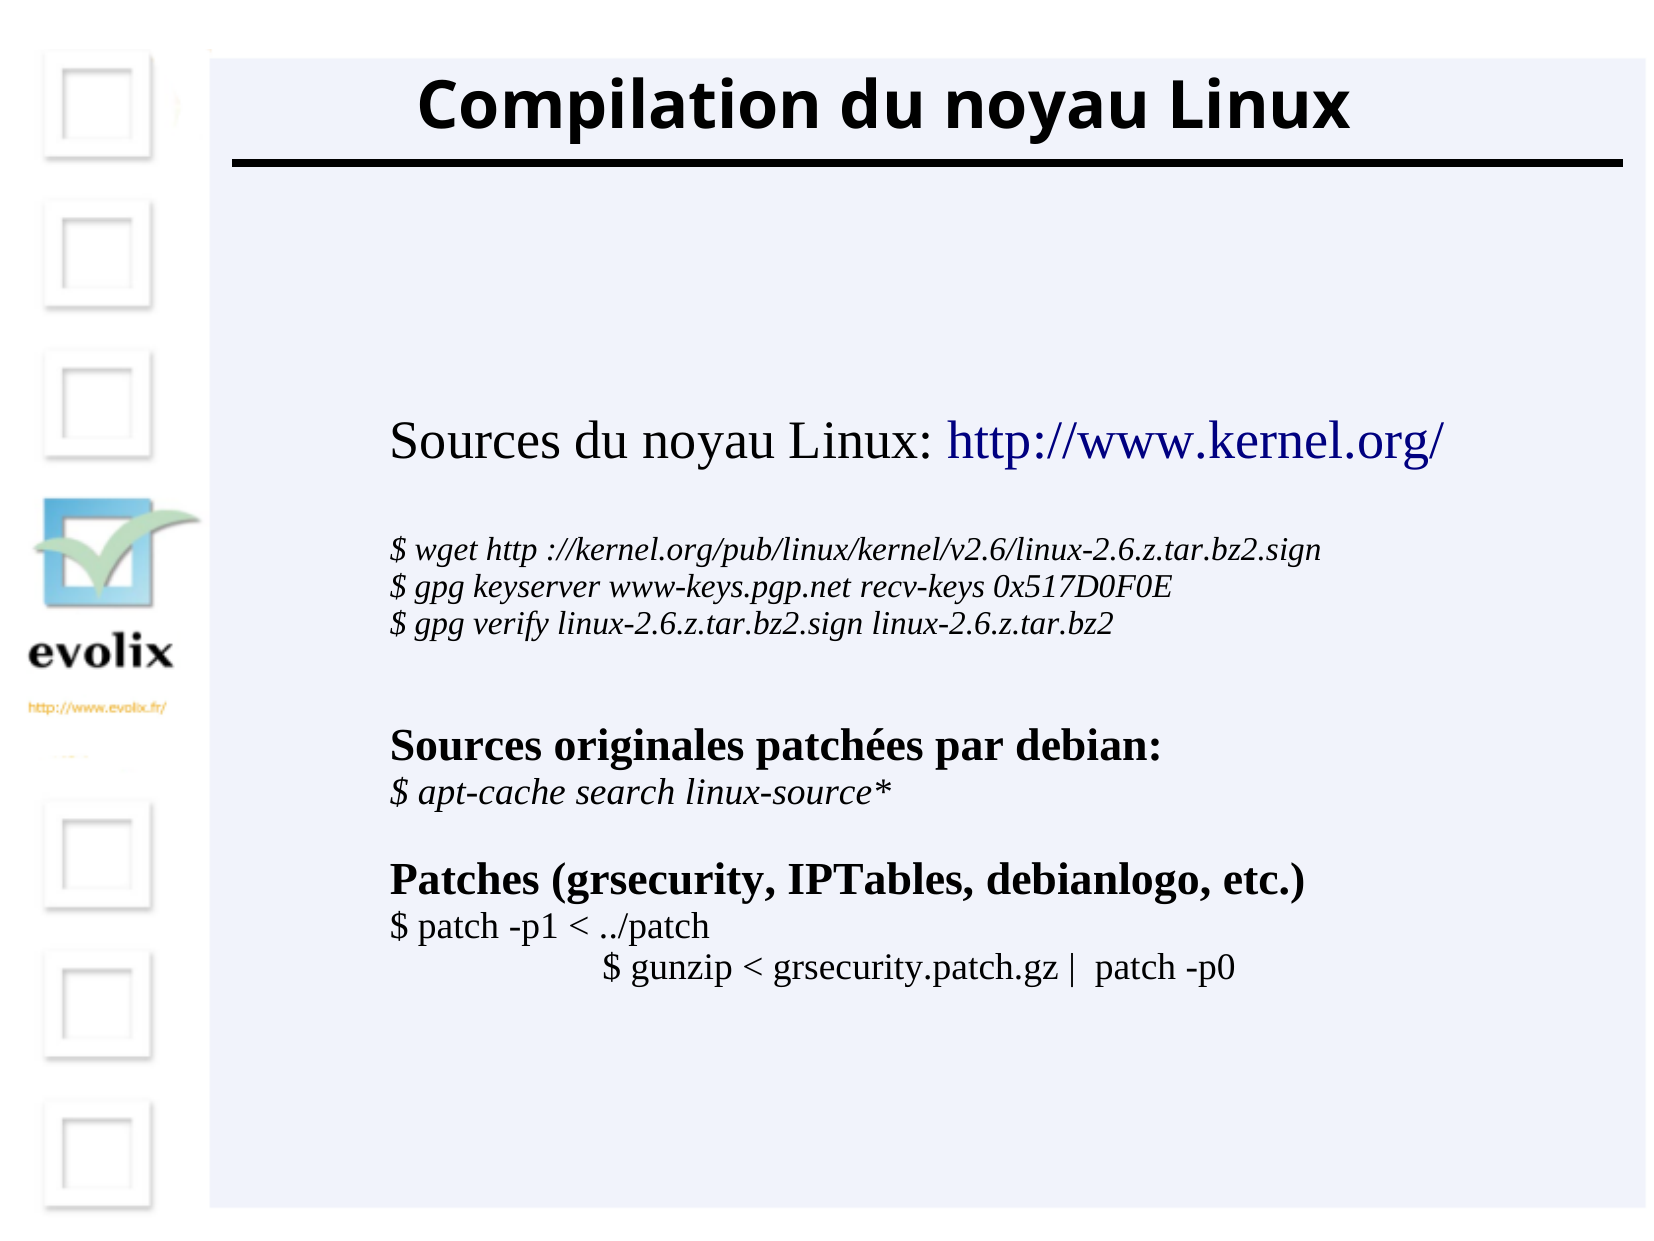

# Compilation du noyau Linux
Sources du noyau Linux: http://www.kernel.org/
$ wget http ://kernel.org/pub/linux/kernel/v2.6/linux-2.6.z.tar.bz2.sign
$ gpg ­keyserver www-keys.pgp.net ­recv-keys 0x517D0F0E
$ gpg ­verify linux-2.6.z.tar.bz2.sign linux-2.6.z.tar.bz2
Sources originales patchées par debian:
$ apt-cache search linux-source*
Patches (grsecurity, IPTables, debianlogo, etc.)
$ patch -p1 < ../patch
 $ gunzip < grsecurity.patch.gz | patch -p0